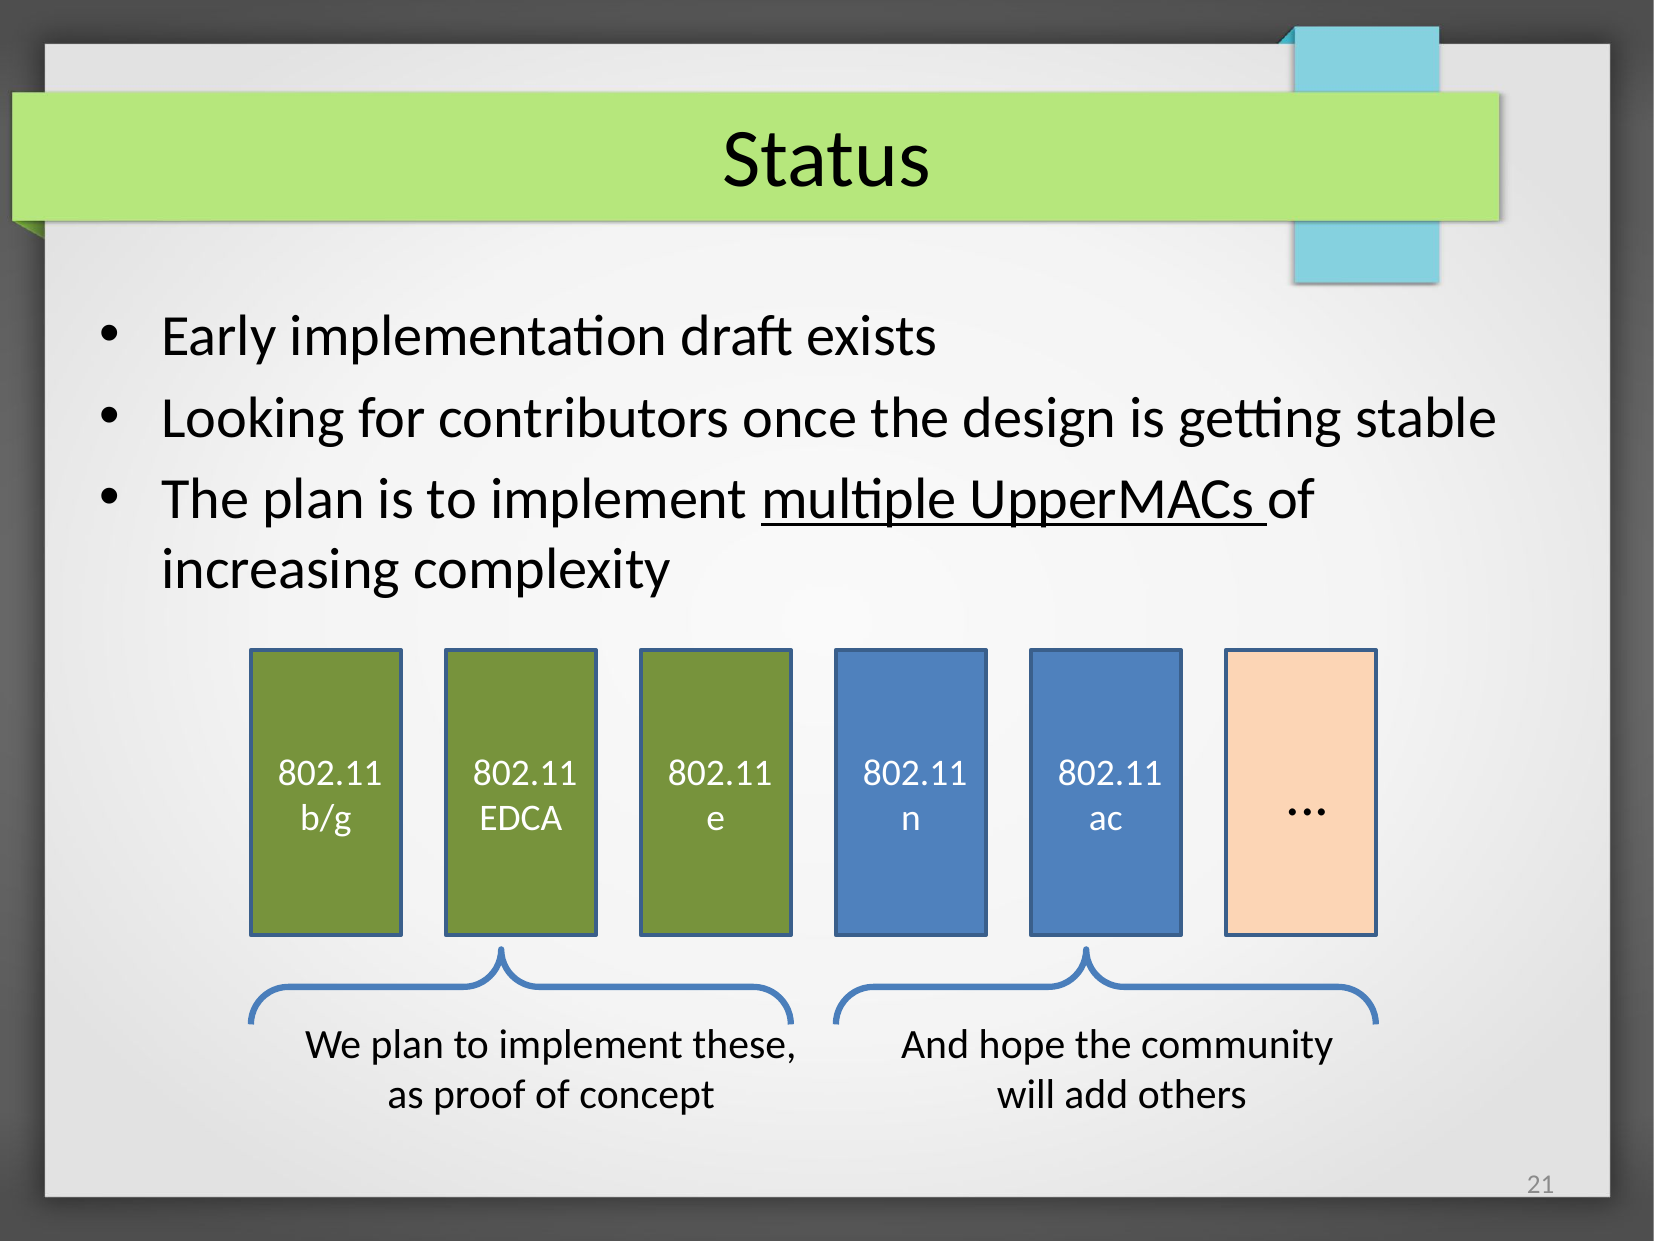

# Status
Early implementation draft exists
Looking for contributors once the design is getting stable
The plan is to implement multiple UpperMACs of increasing complexity
 802.11
b/g
 802.11
EDCA
 802.11
e
 802.11
n
 802.11
ac
 ...
And hope the community
will add others
We plan to implement these,
as proof of concept